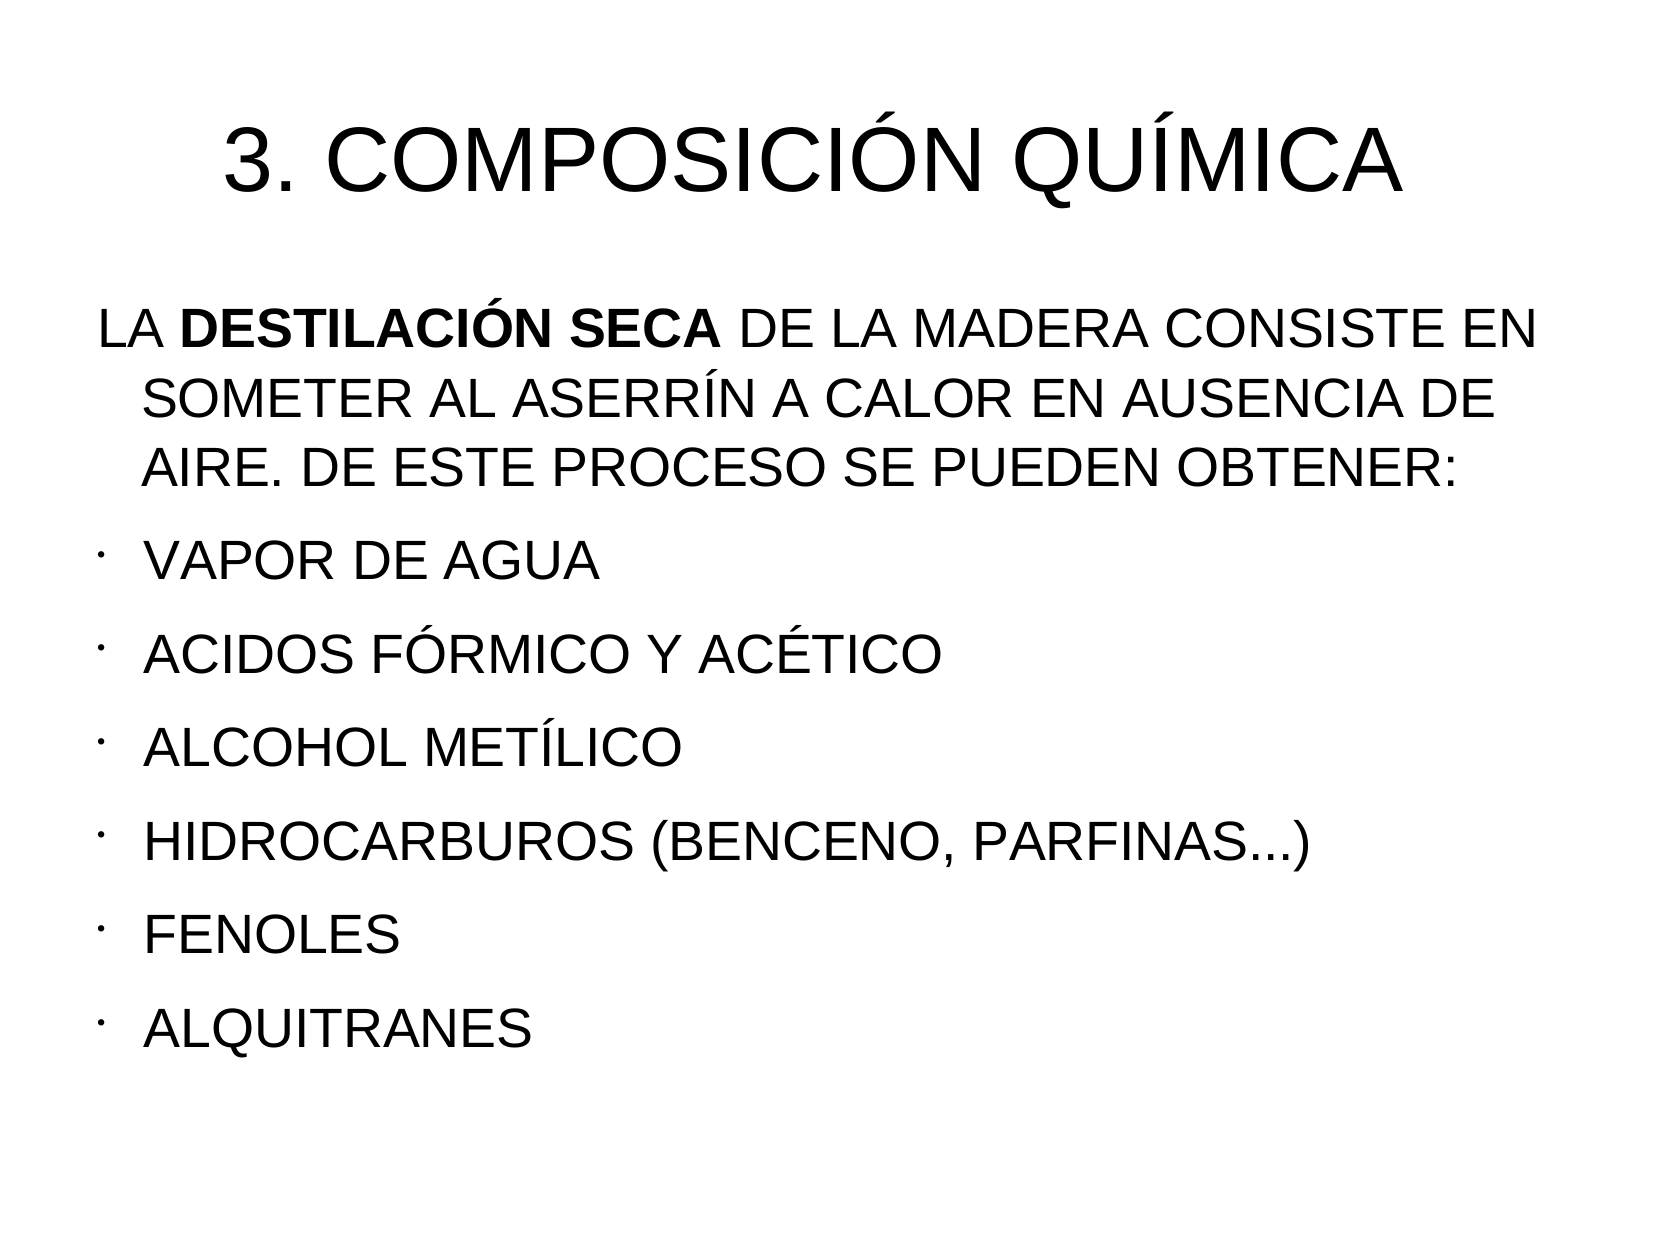

# 3. COMPOSICIÓN QUÍMICA
LA DESTILACIÓN SECA DE LA MADERA CONSISTE EN SOMETER AL ASERRÍN A CALOR EN AUSENCIA DE AIRE. DE ESTE PROCESO SE PUEDEN OBTENER:
VAPOR DE AGUA
ACIDOS FÓRMICO Y ACÉTICO
ALCOHOL METÍLICO
HIDROCARBUROS (BENCENO, PARFINAS...)
FENOLES
ALQUITRANES